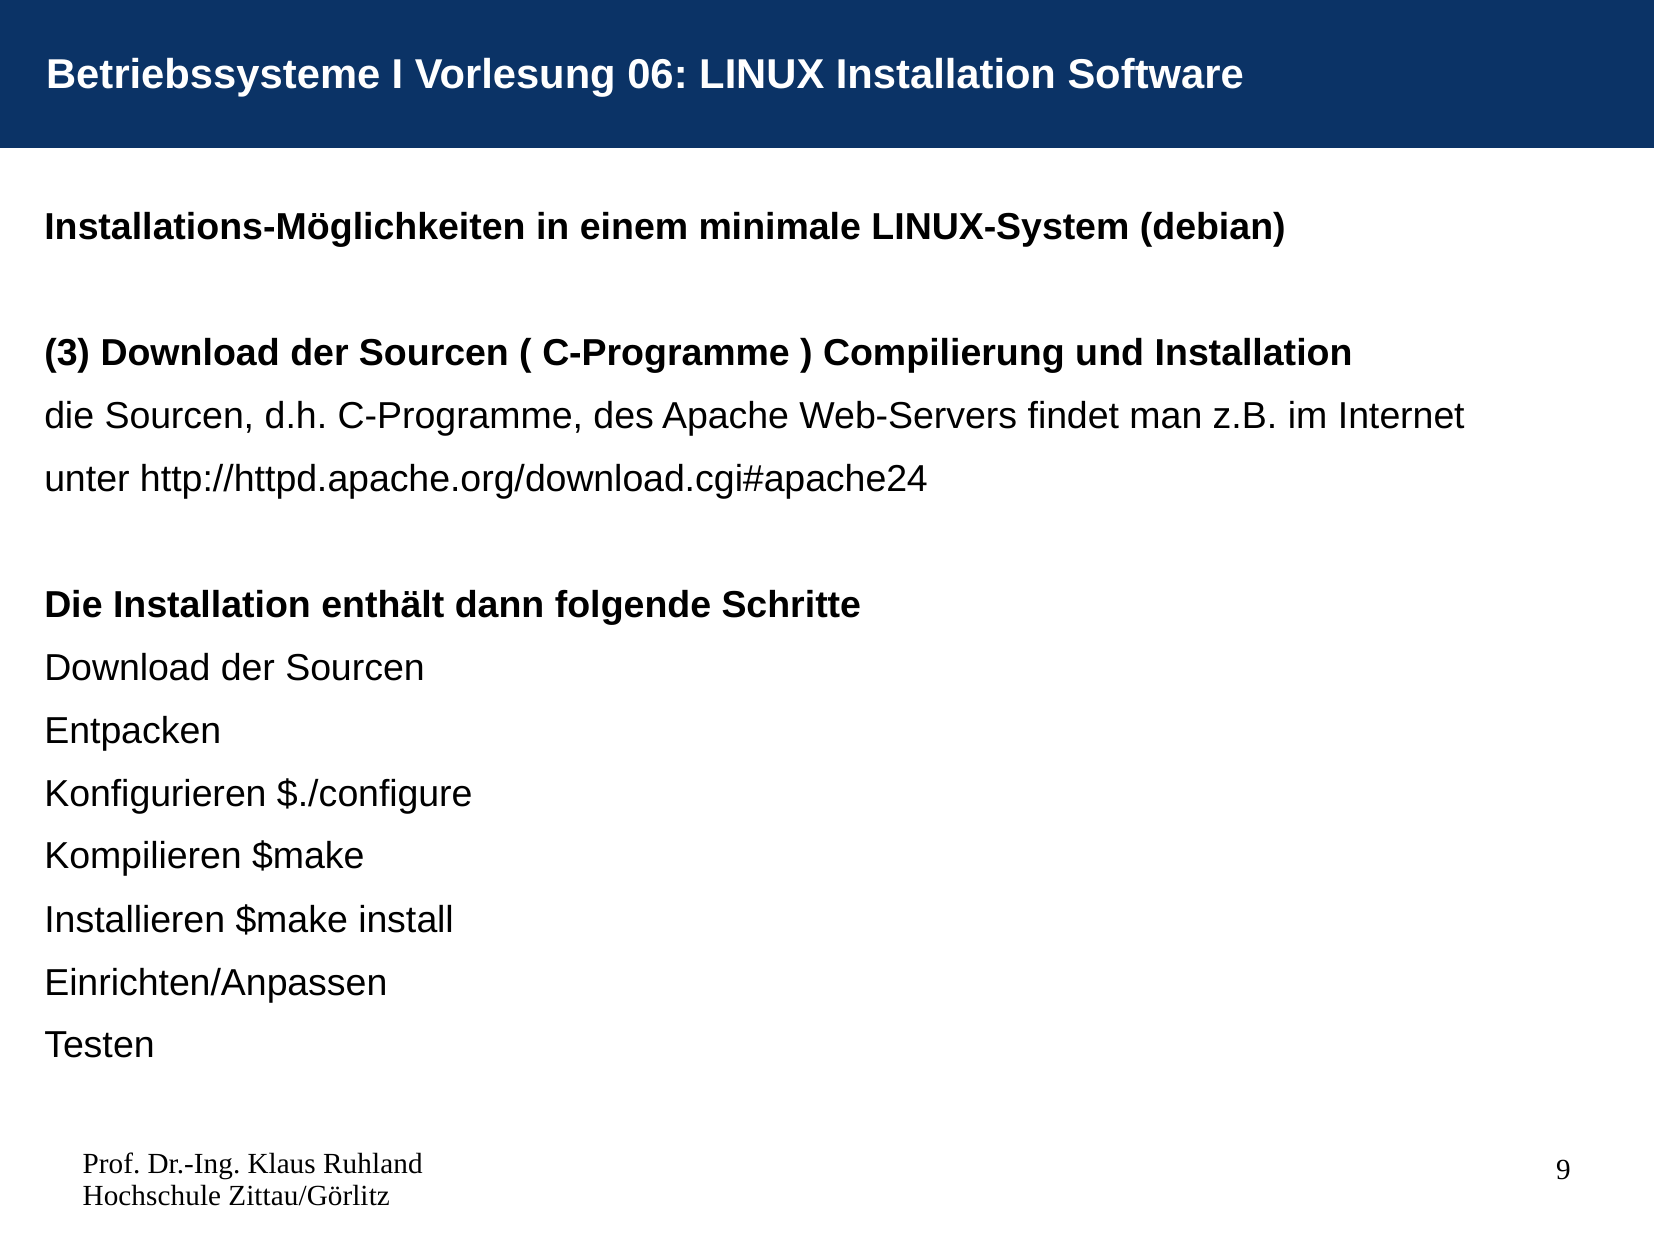

Installations-Möglichkeiten in einem minimale LINUX-System (debian)
(3) Download der Sourcen ( C-Programme ) Compilierung und Installation
die Sourcen, d.h. C-Programme, des Apache Web-Servers findet man z.B. im Internet unter http://httpd.apache.org/download.cgi#apache24
Die Installation enthält dann folgende Schritte
Download der Sourcen
Entpacken
Konfigurieren $./configure
Kompilieren $make
Installieren $make install
Einrichten/Anpassen
Testen
9